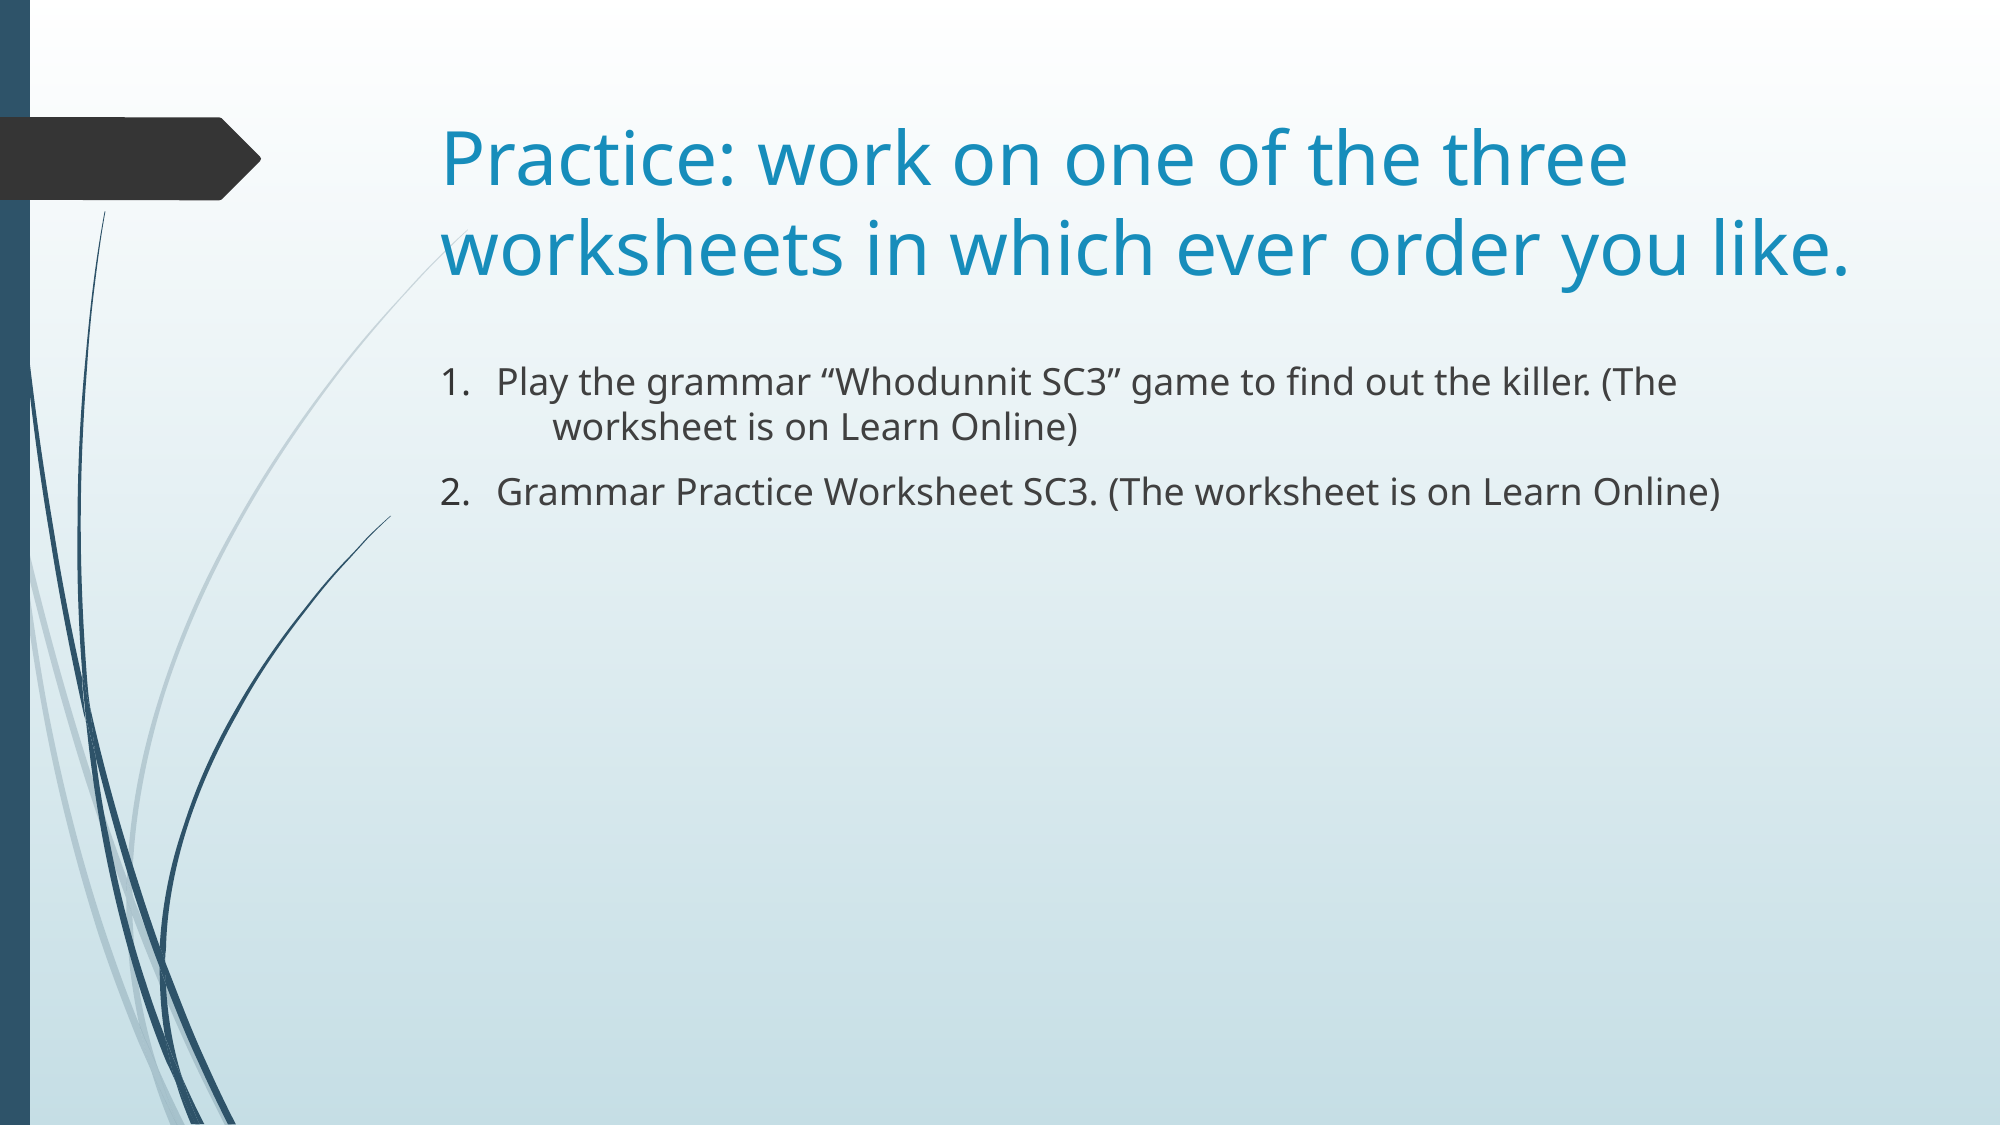

# Practice: work on one of the three worksheets in which ever order you like.
Play the grammar “Whodunnit SC3” game to find out the killer. (The worksheet is on Learn Online)
Grammar Practice Worksheet SC3. (The worksheet is on Learn Online)